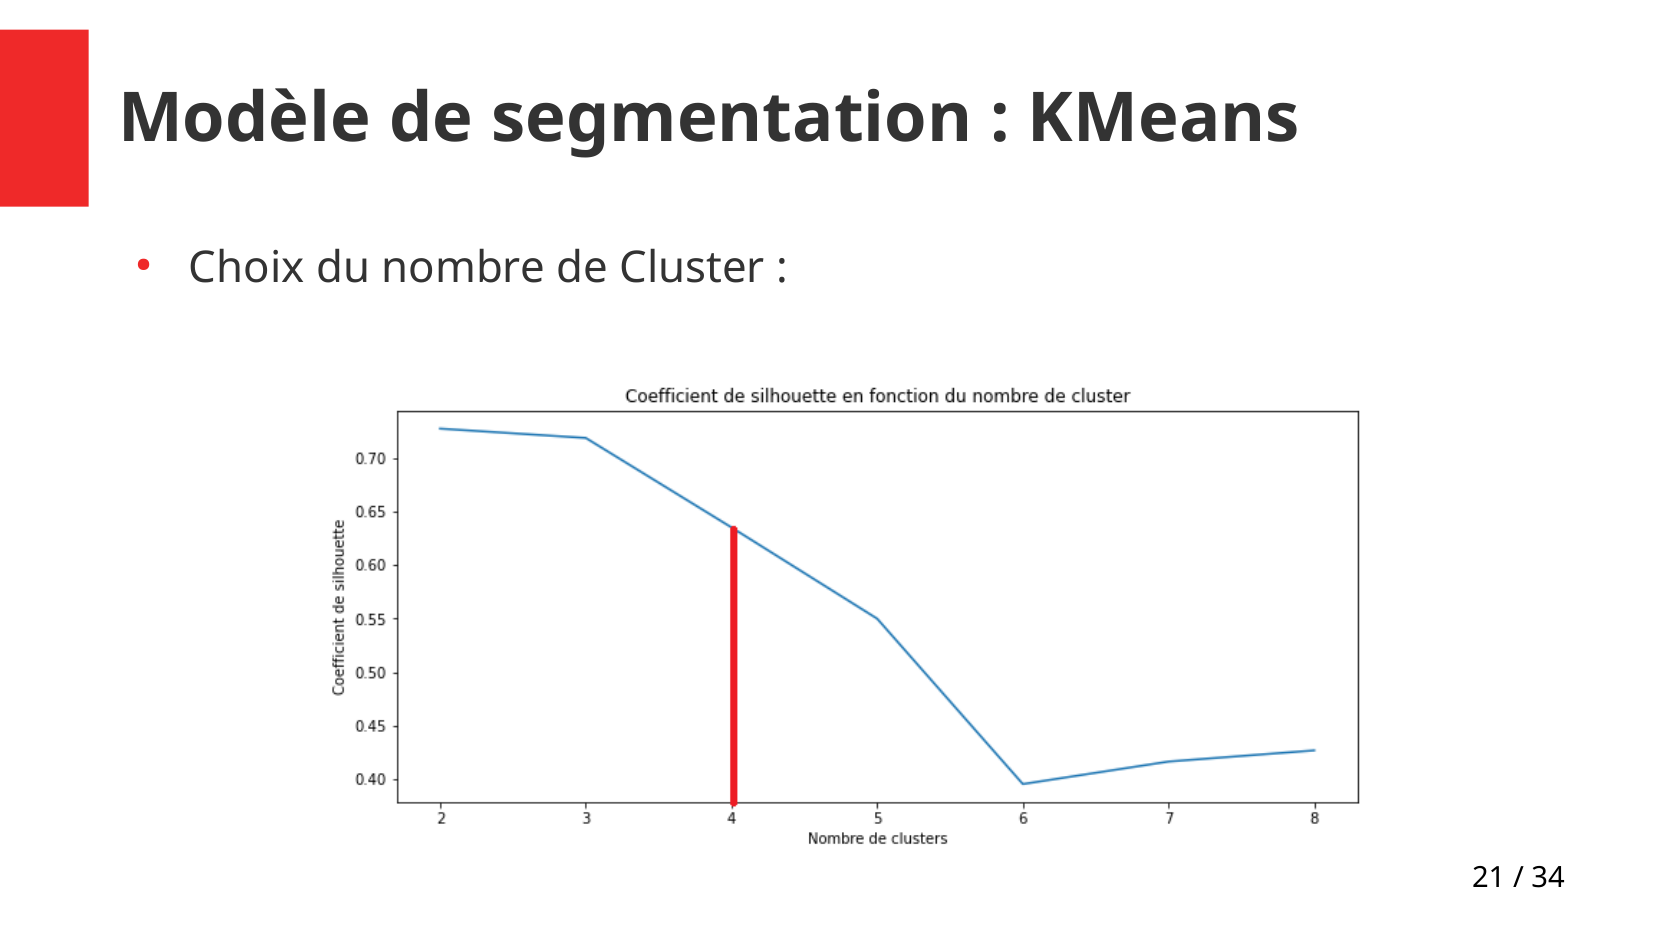

# Modèle de segmentation : KMeans
Choix du nombre de Cluster :
21